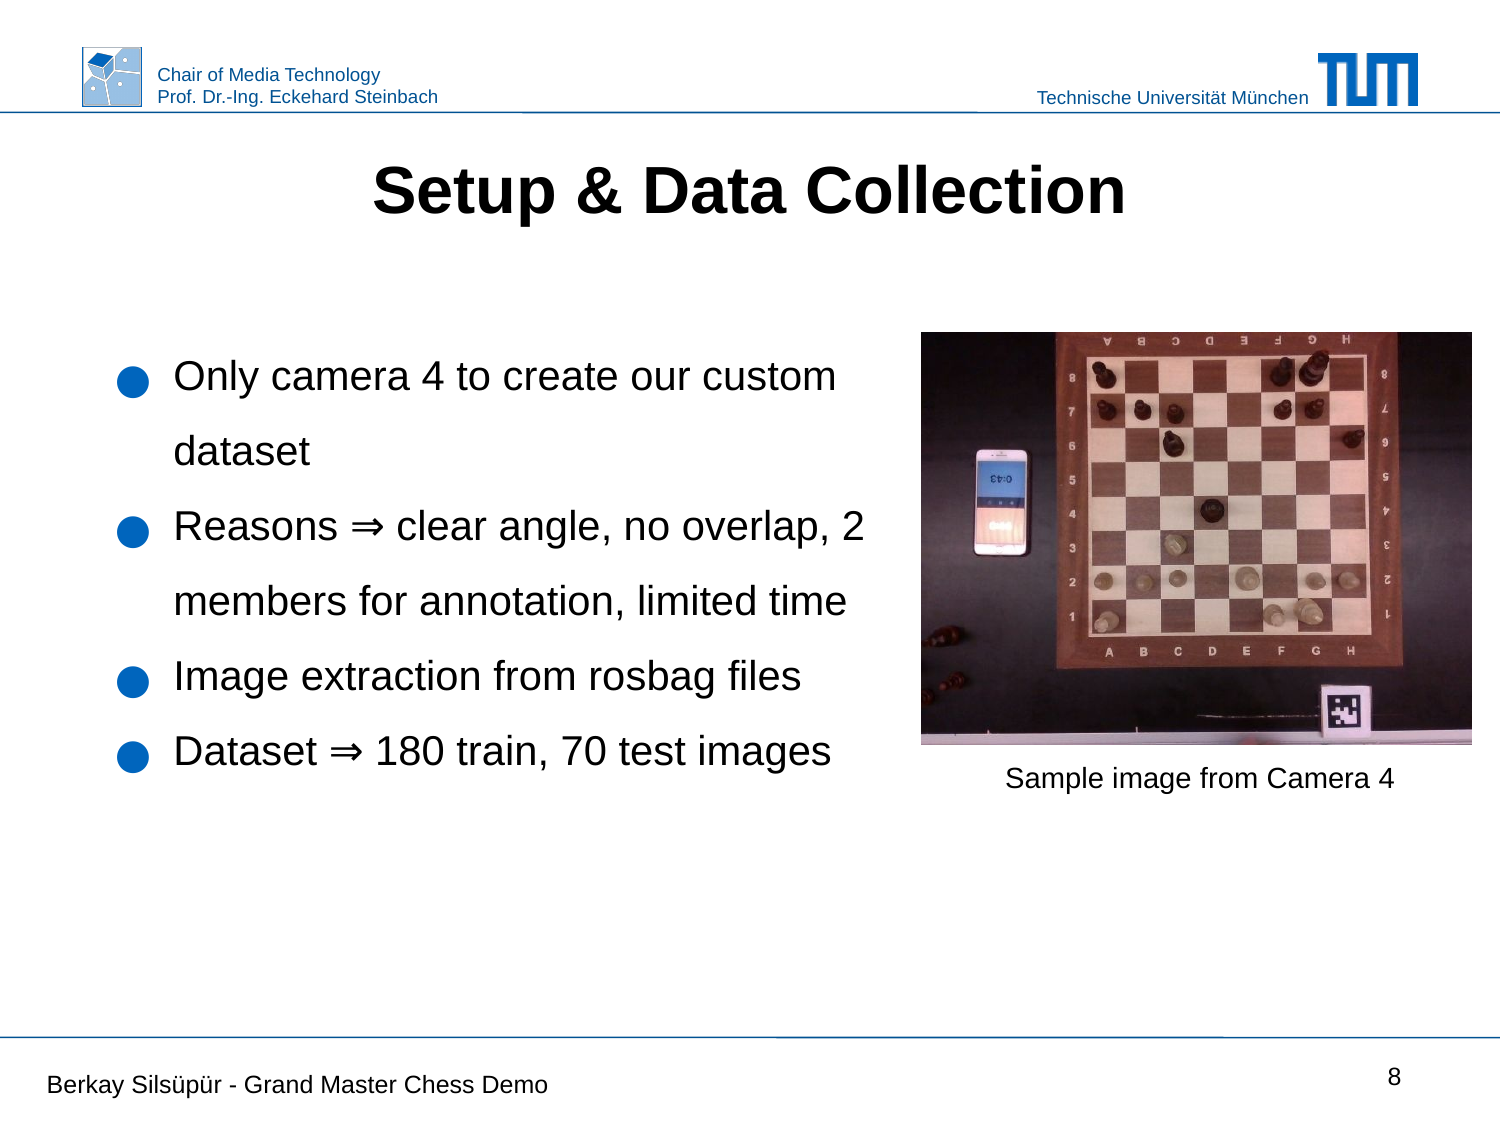

# Setup & Data Collection
Only camera 4 to create our custom dataset
Reasons ⇒ clear angle, no overlap, 2 members for annotation, limited time
Image extraction from rosbag files
Dataset ⇒ 180 train, 70 test images
Sample image from Camera 4
Berkay Silsüpür - Grand Master Chess Demo